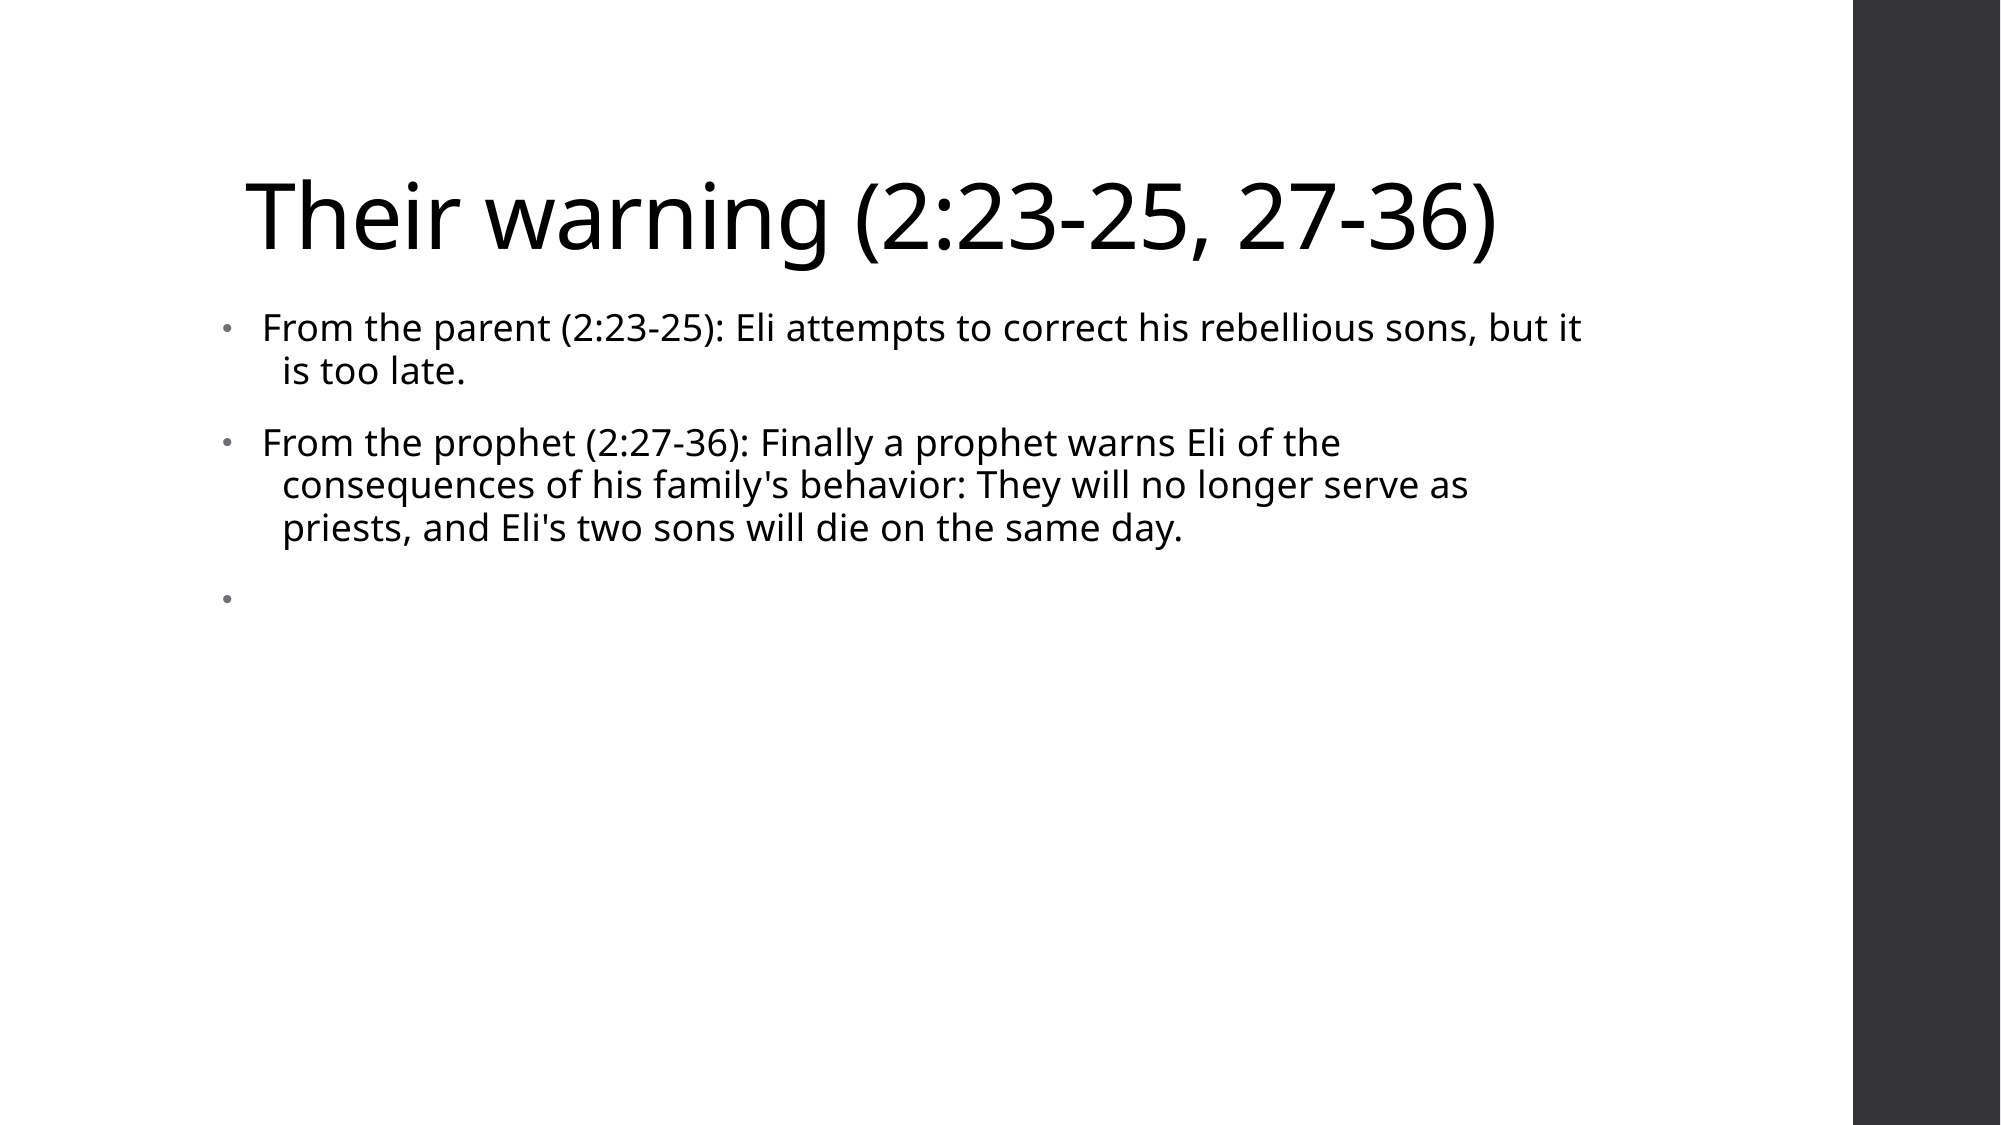

# Their warning (2:23-25, 27-36)
 From the parent (2:23-25): Eli attempts to correct his rebellious sons, but it is too late.
 From the prophet (2:27-36): Finally a prophet warns Eli of the consequences of his family's behavior: They will no longer serve as priests, and Eli's two sons will die on the same day.